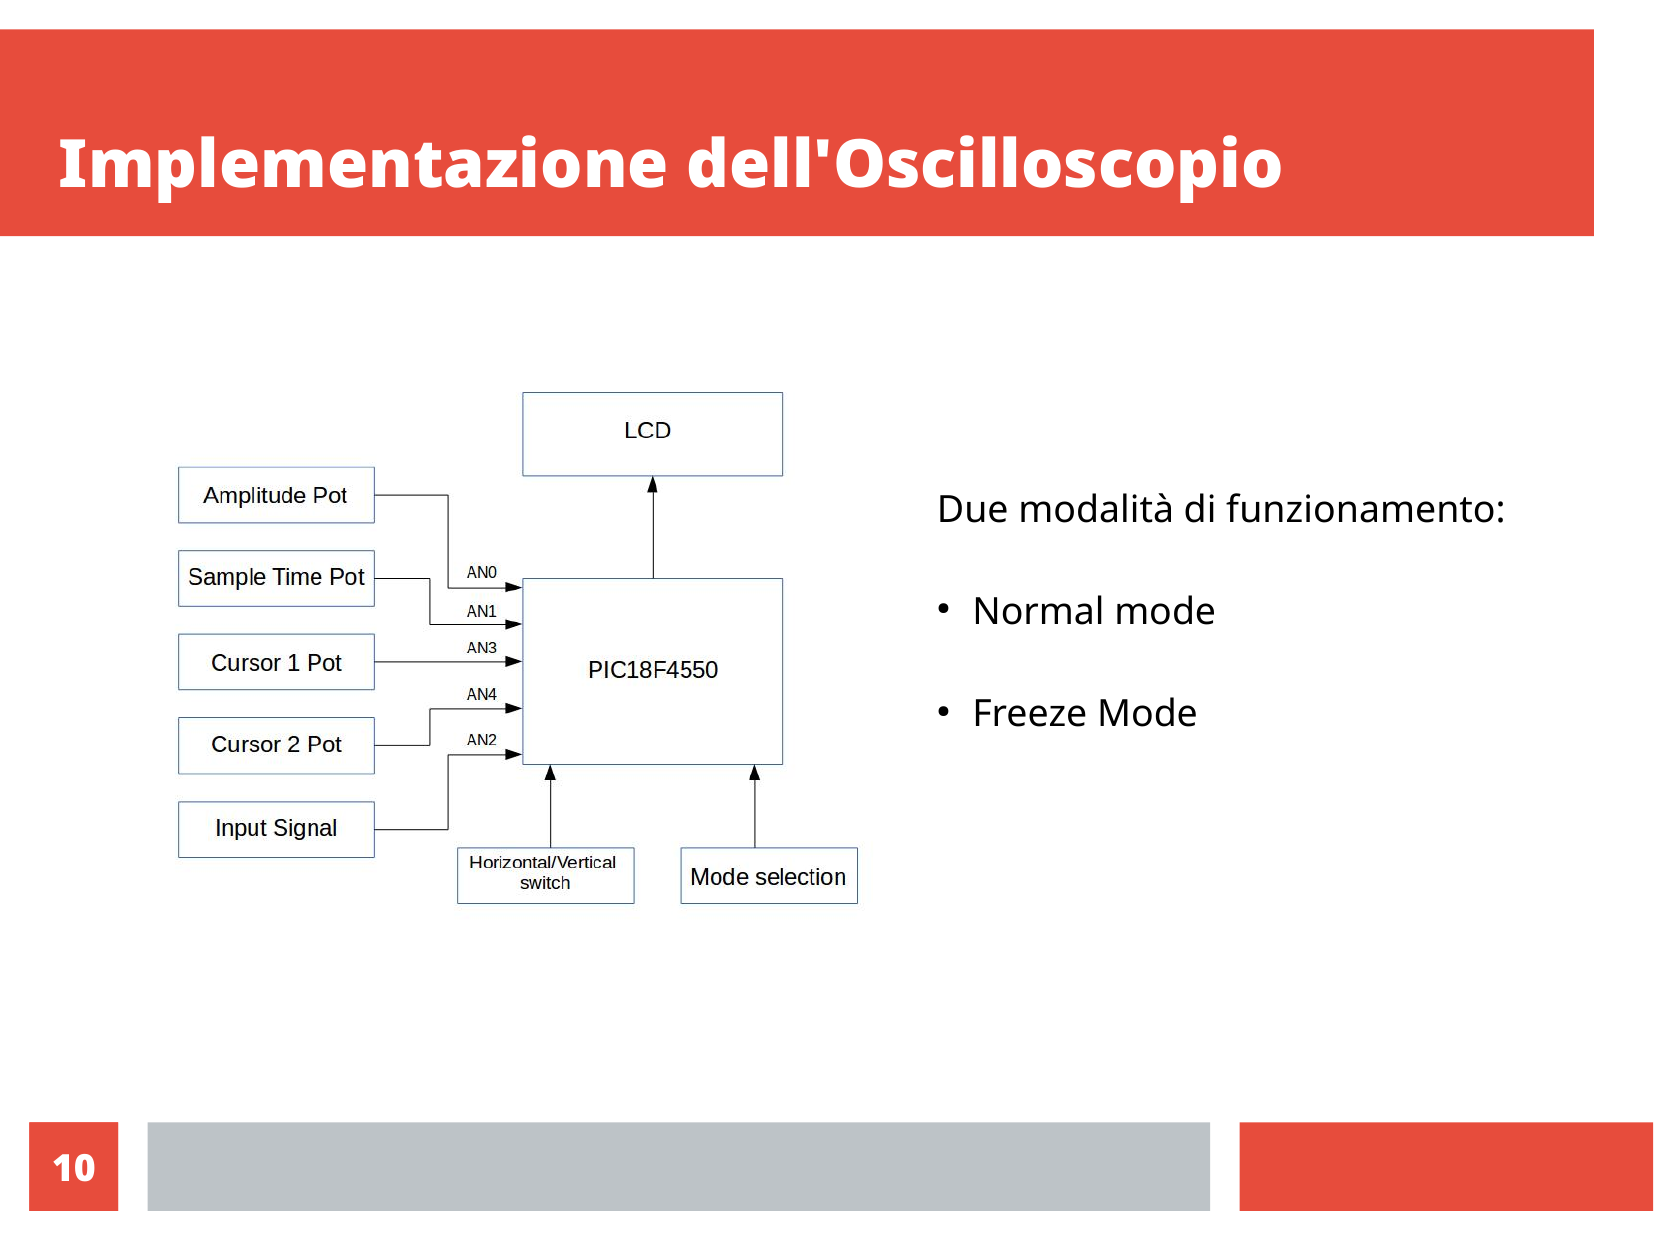

# Implementazione dell'Oscilloscopio
Due modalità di funzionamento:
Normal mode
Freeze Mode
10